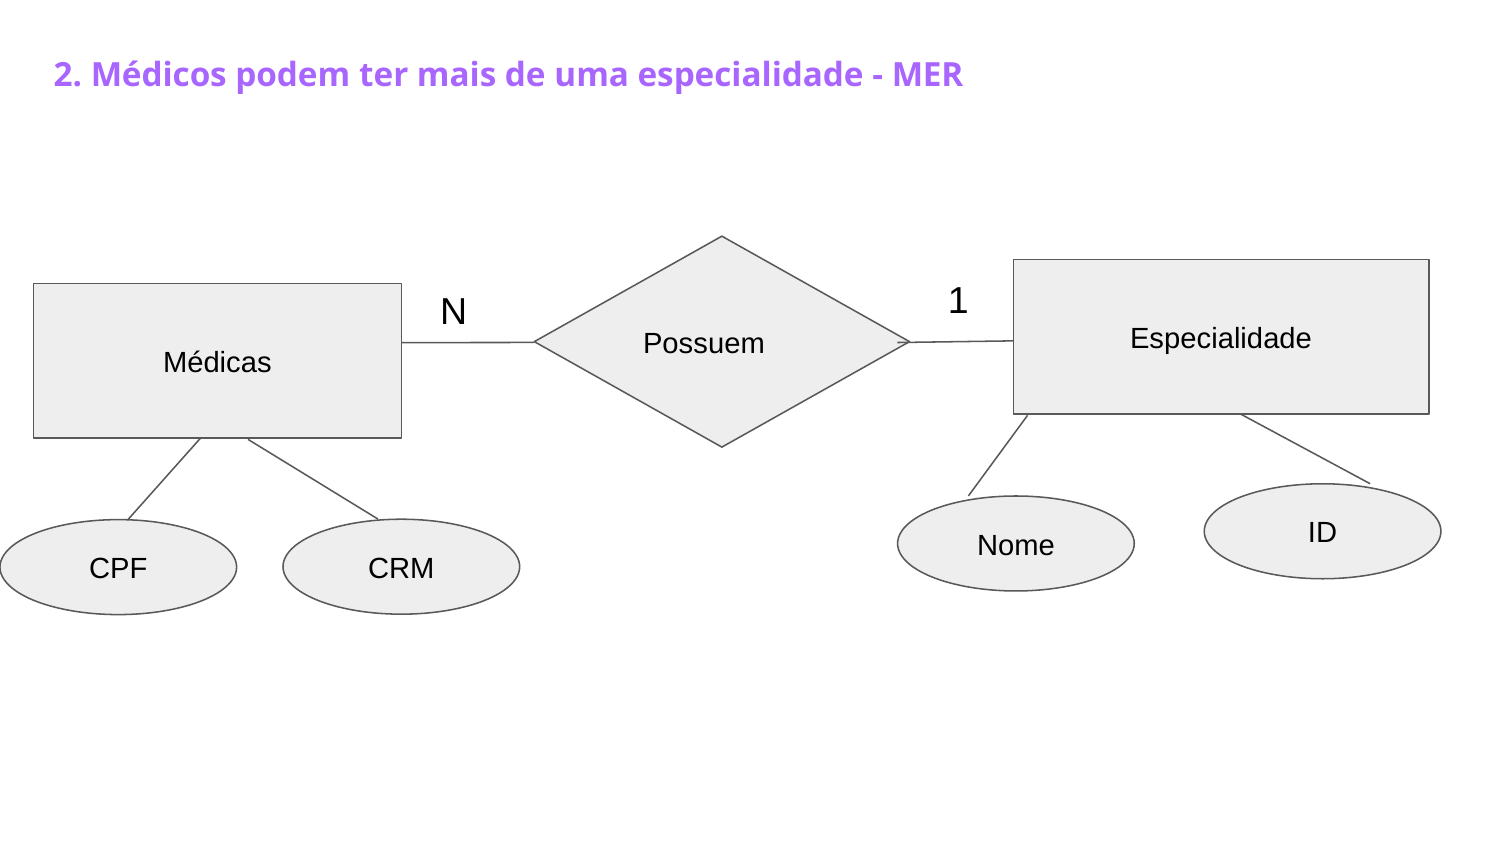

2. Médicos podem ter mais de uma especialidade - MER
Possuem
Especialidade
1
Médicas
N
ID
Nome
CRM
CPF